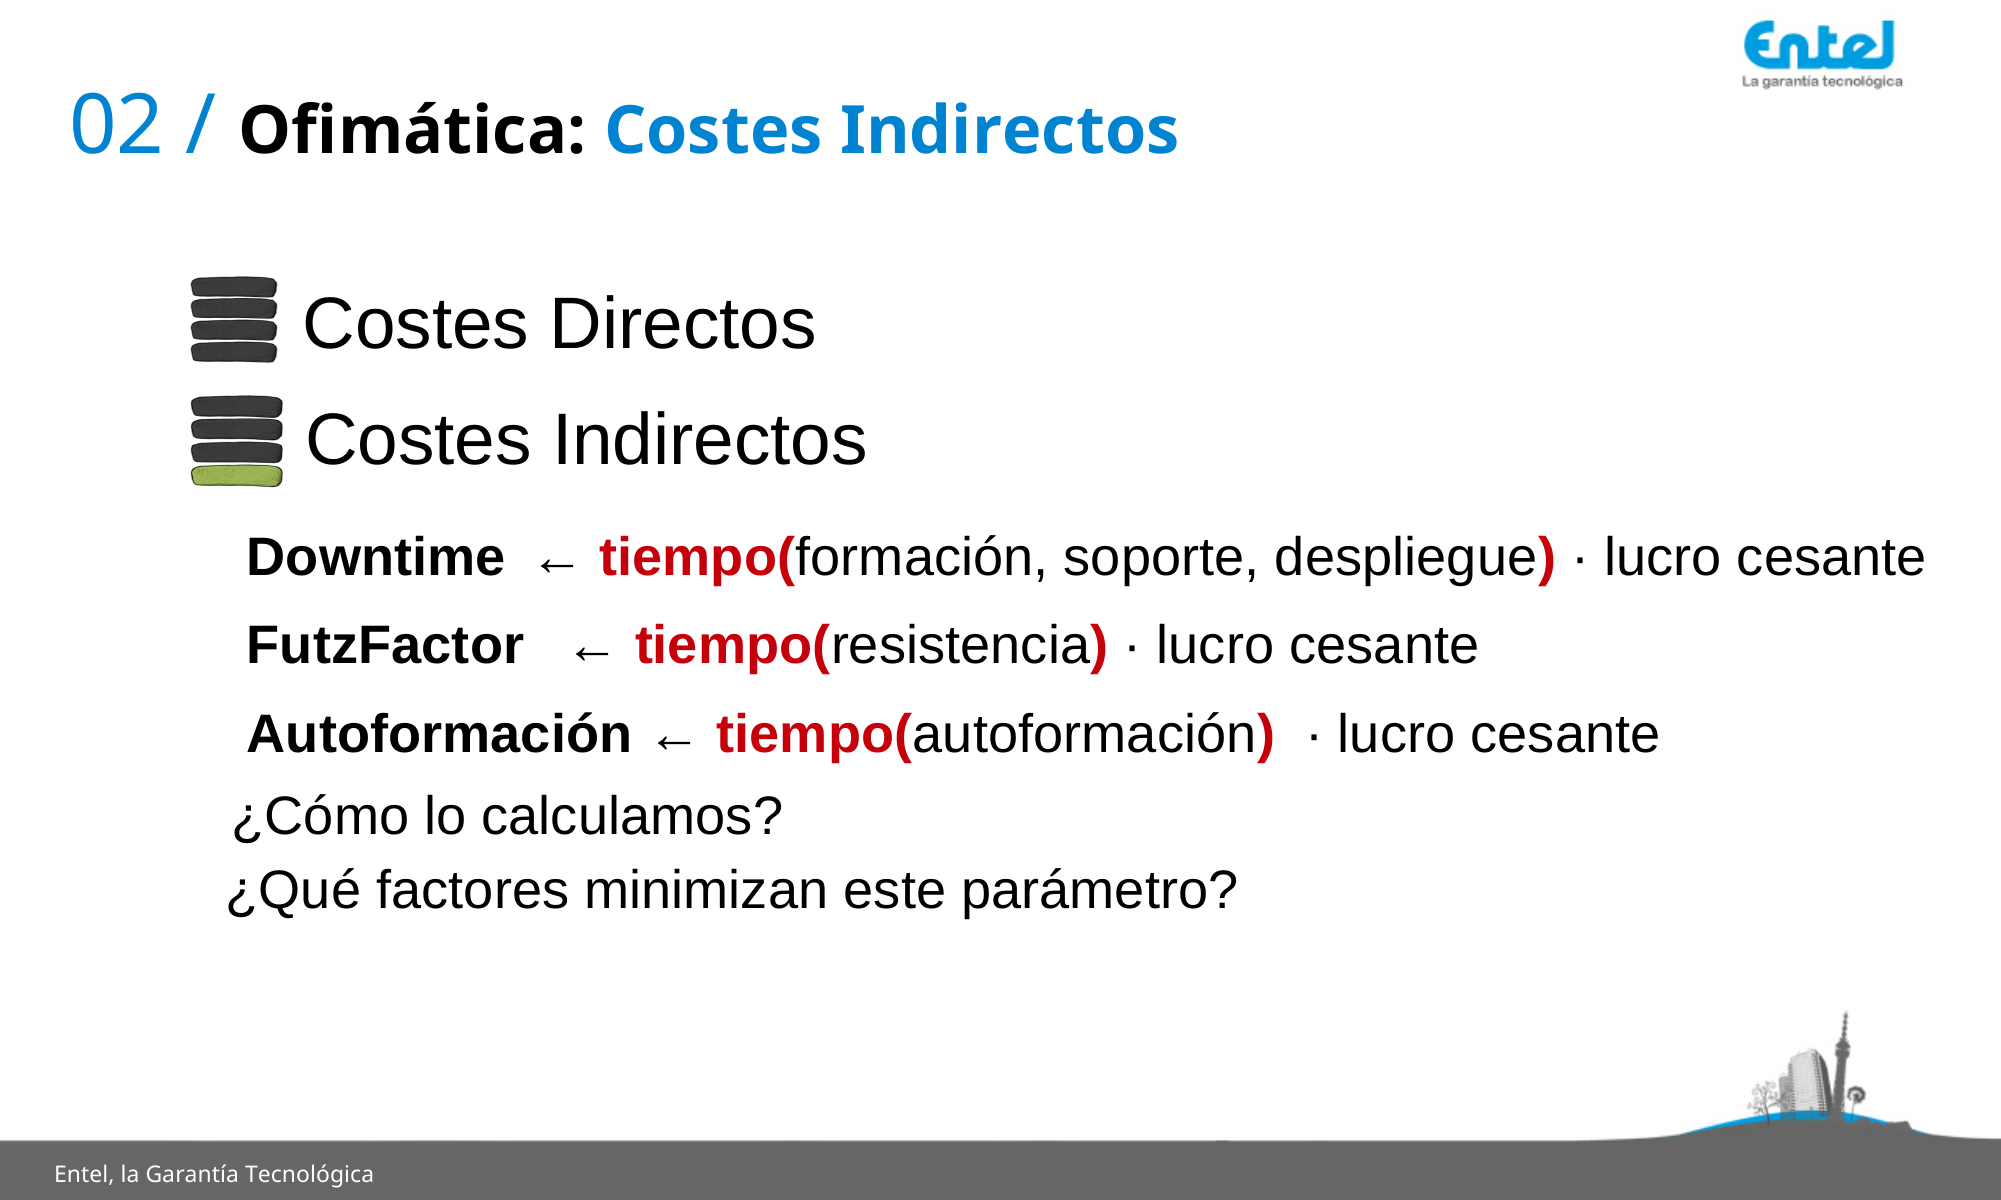

02 / Ofimática: Costes Indirectos
Costes Directos
Costes Indirectos
Downtime
← tiempo(formación, soporte, despliegue) · lucro cesante
FutzFactor
← tiempo(resistencia) · lucro cesante
Autoformación
← tiempo(autoformación) · lucro cesante
¿Cómo lo calculamos?
¿Qué factores minimizan este parámetro?
Entel, la Garantía Tecnológica